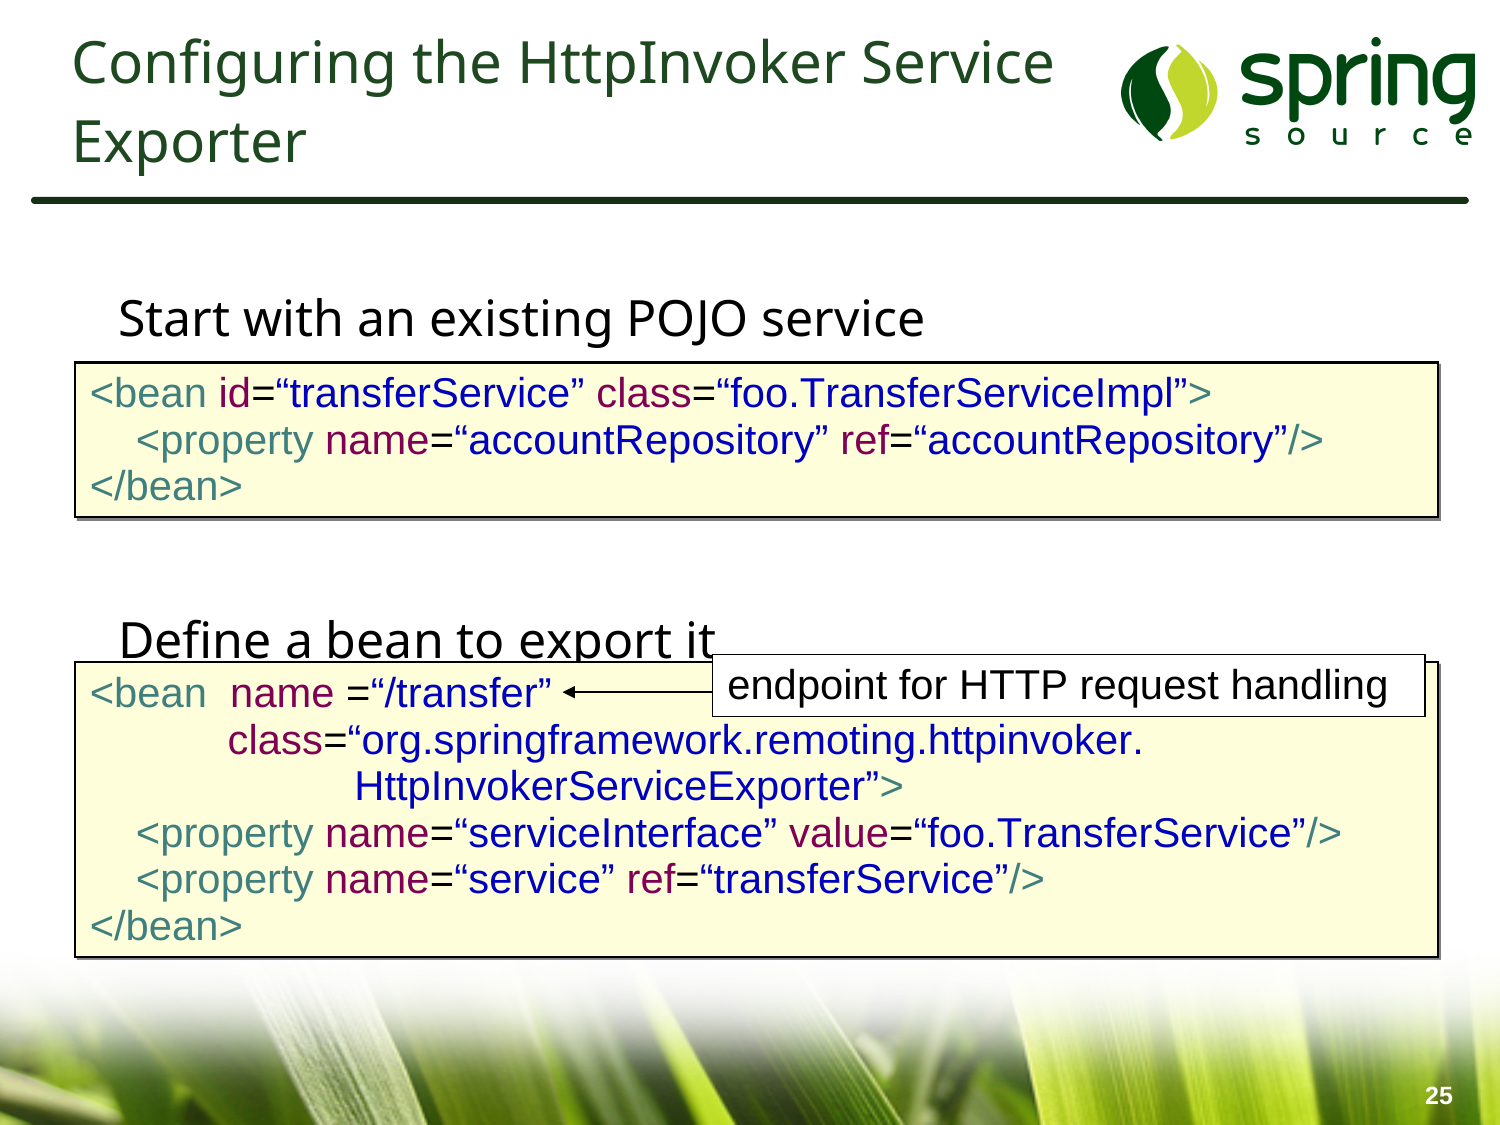

# Configuring the HttpInvoker Service Exporter
Start with an existing POJO service
Define a bean to export it
<bean id=“transferService” class=“foo.TransferServiceImpl”>
 <property name=“accountRepository” ref=“accountRepository”/>
</bean>
endpoint for HTTP request handling
<bean name =“/transfer”
 class=“org.springframework.remoting.httpinvoker.
 HttpInvokerServiceExporter”>
 <property name=“serviceInterface” value=“foo.TransferService”/>
 <property name=“service” ref=“transferService”/>
</bean>